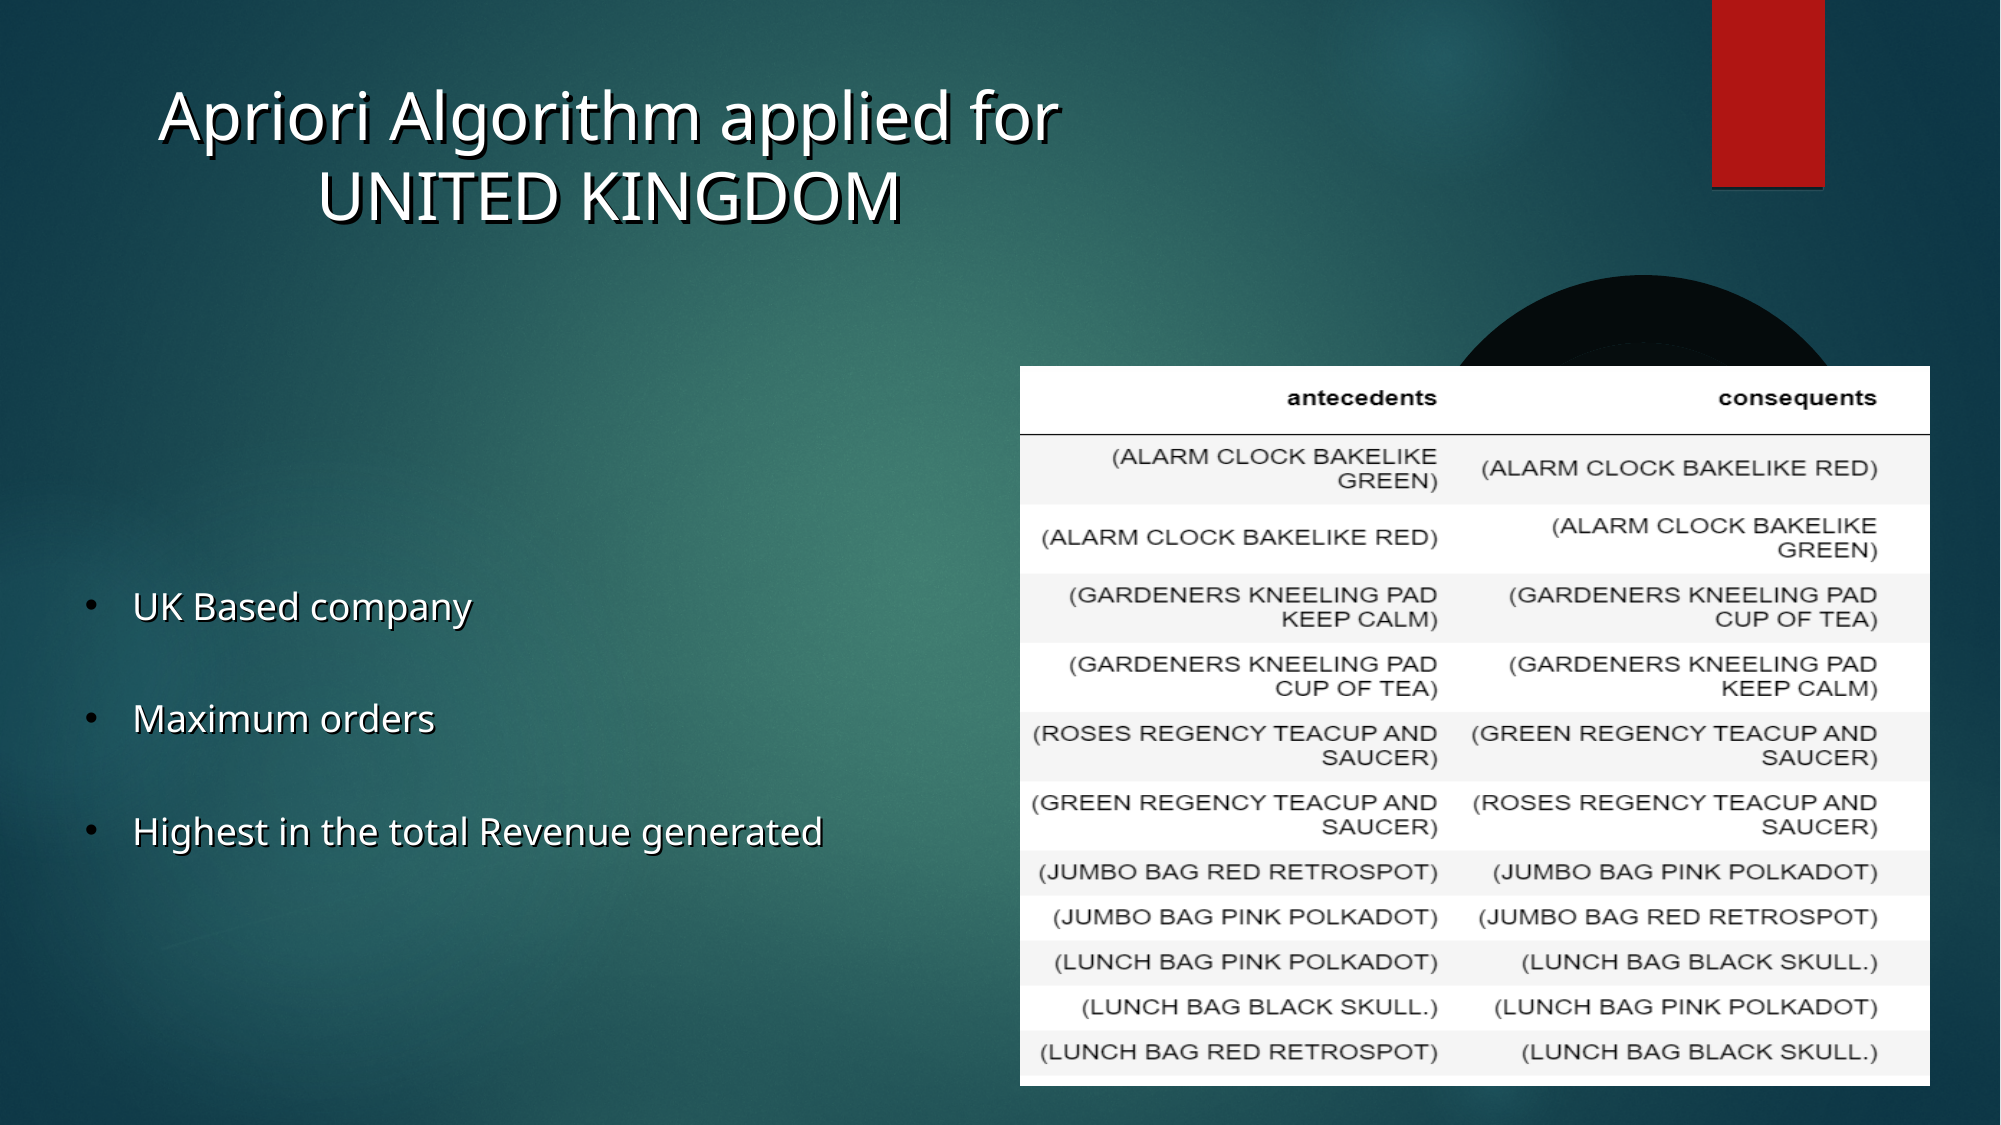

Apriori Algorithm applied for UNITED KINGDOM
UK Based company
Maximum orders
Highest in the total Revenue generated